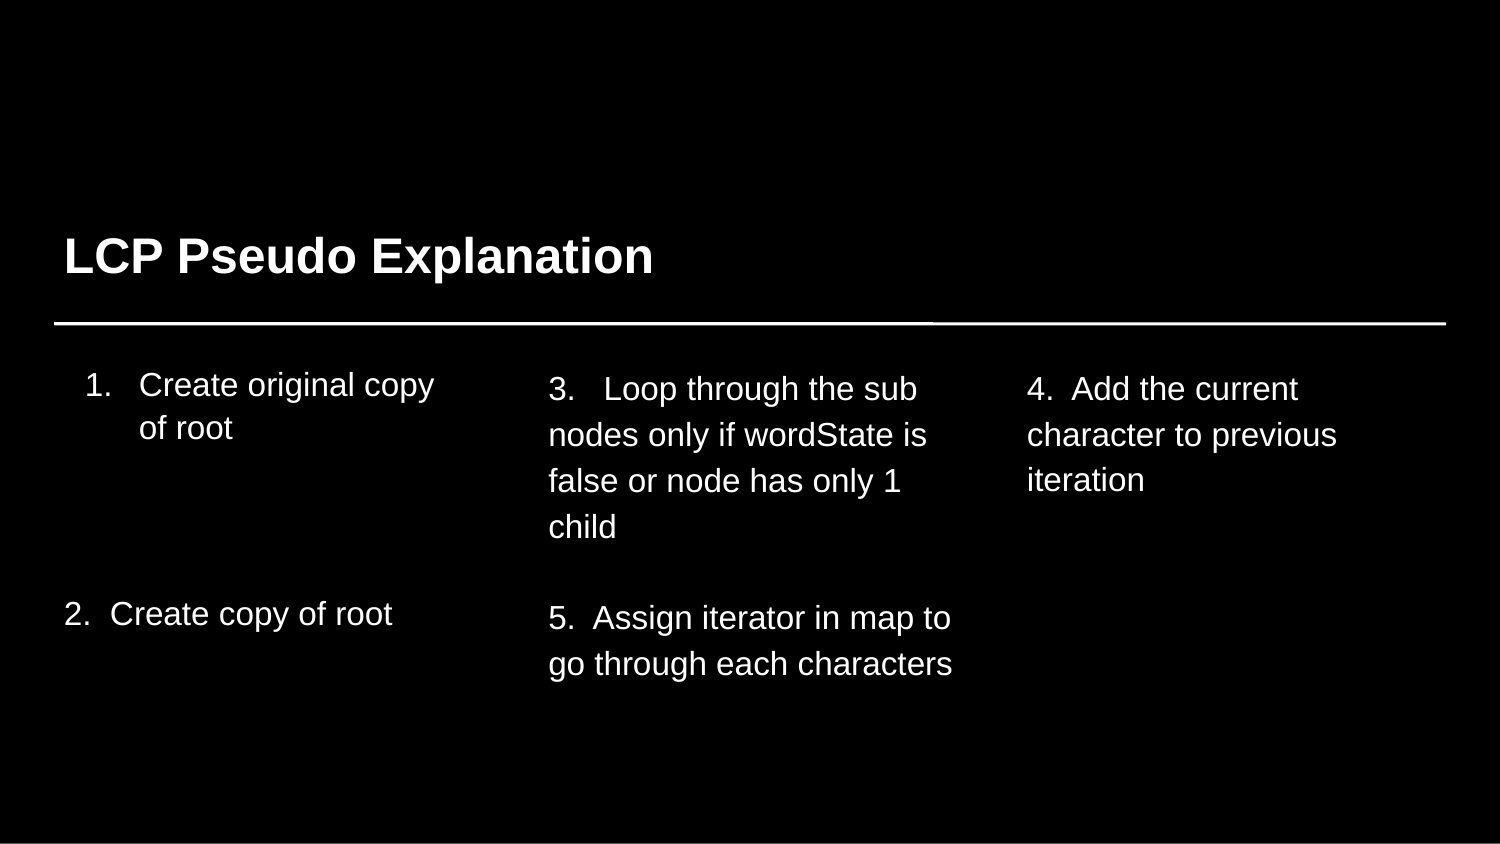

# LCP Pseudo Explanation
Create original copy of root
4. Add the current character to previous iteration
3. Loop through the sub nodes only if wordState is false or node has only 1 child
2. Create copy of root
5. Assign iterator in map to go through each characters